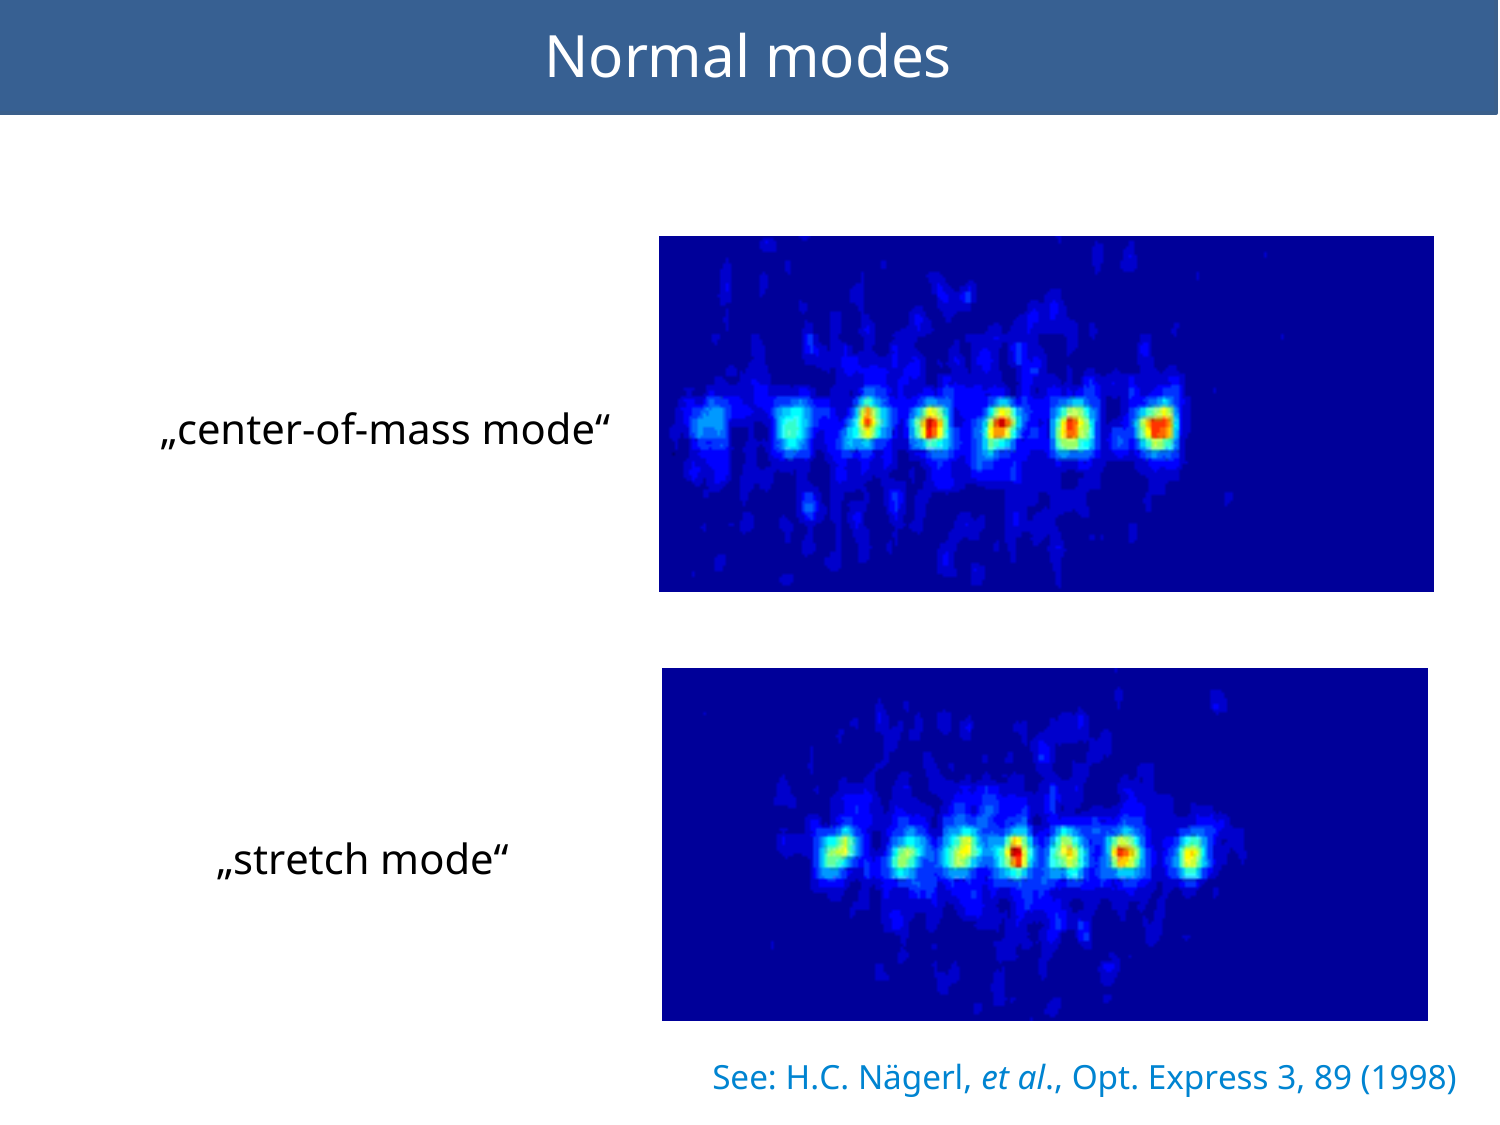

# Normal modes
„center-of-mass mode“
„stretch mode“
See: H.C. Nägerl, et al., Opt. Express 3, 89 (1998)